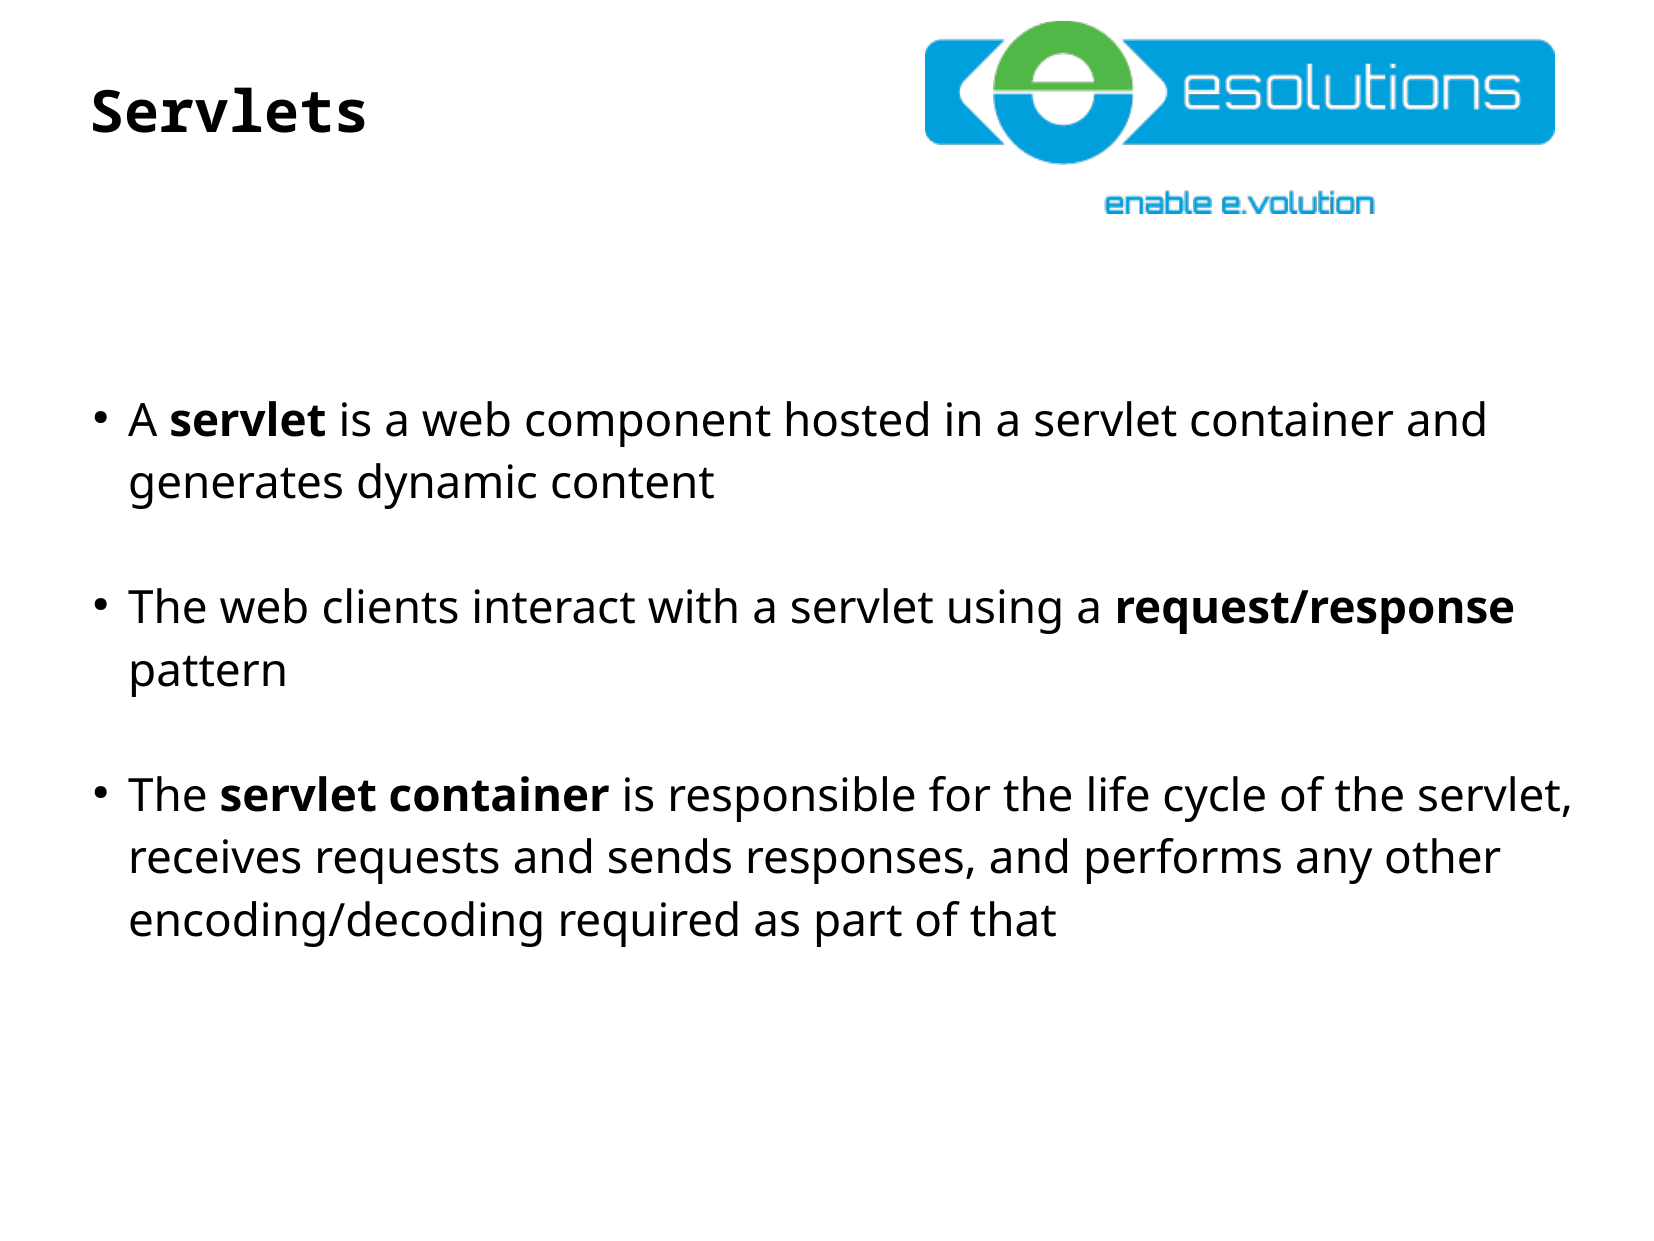

#
Servlets
A servlet is a web component hosted in a servlet container and generates dynamic content
The web clients interact with a servlet using a request/response pattern
The servlet container is responsible for the life cycle of the servlet, receives requests and sends responses, and performs any other encoding/decoding required as part of that